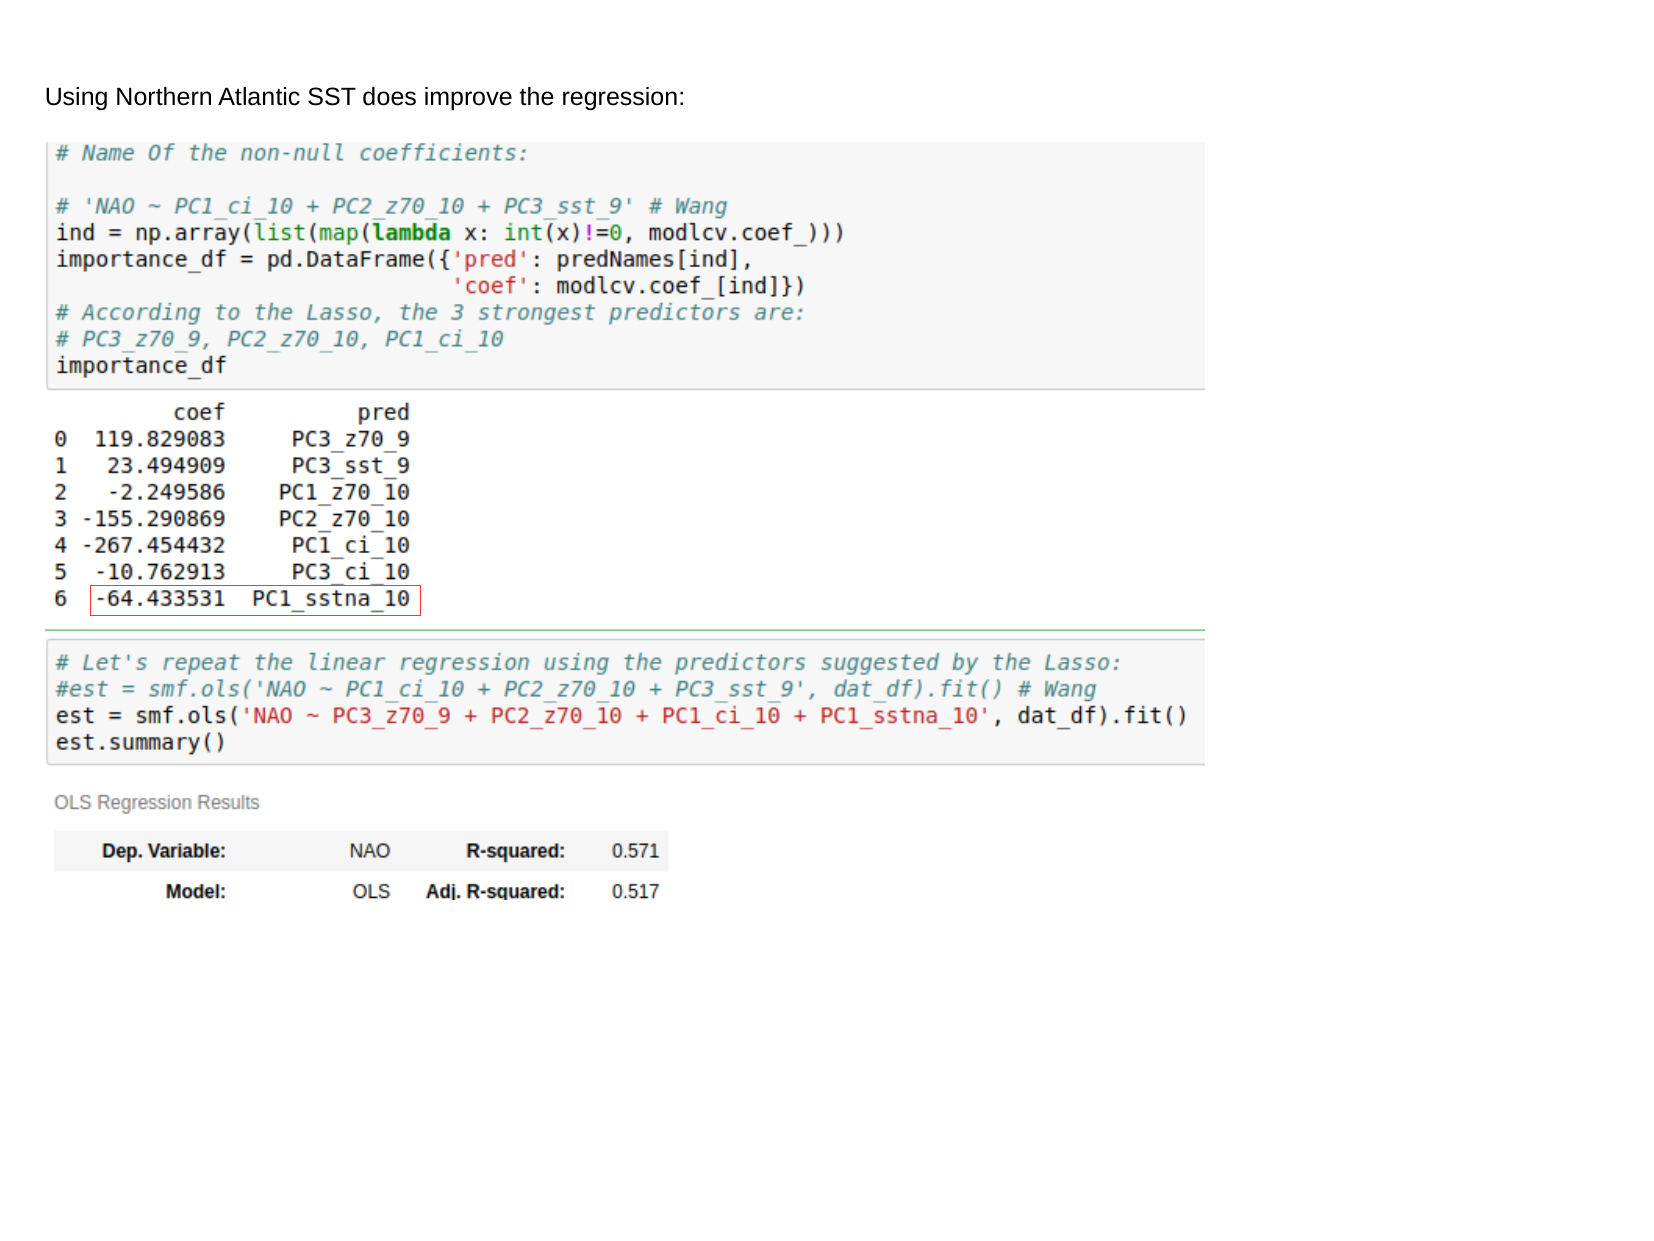

Using Northern Atlantic SST does improve the regression: